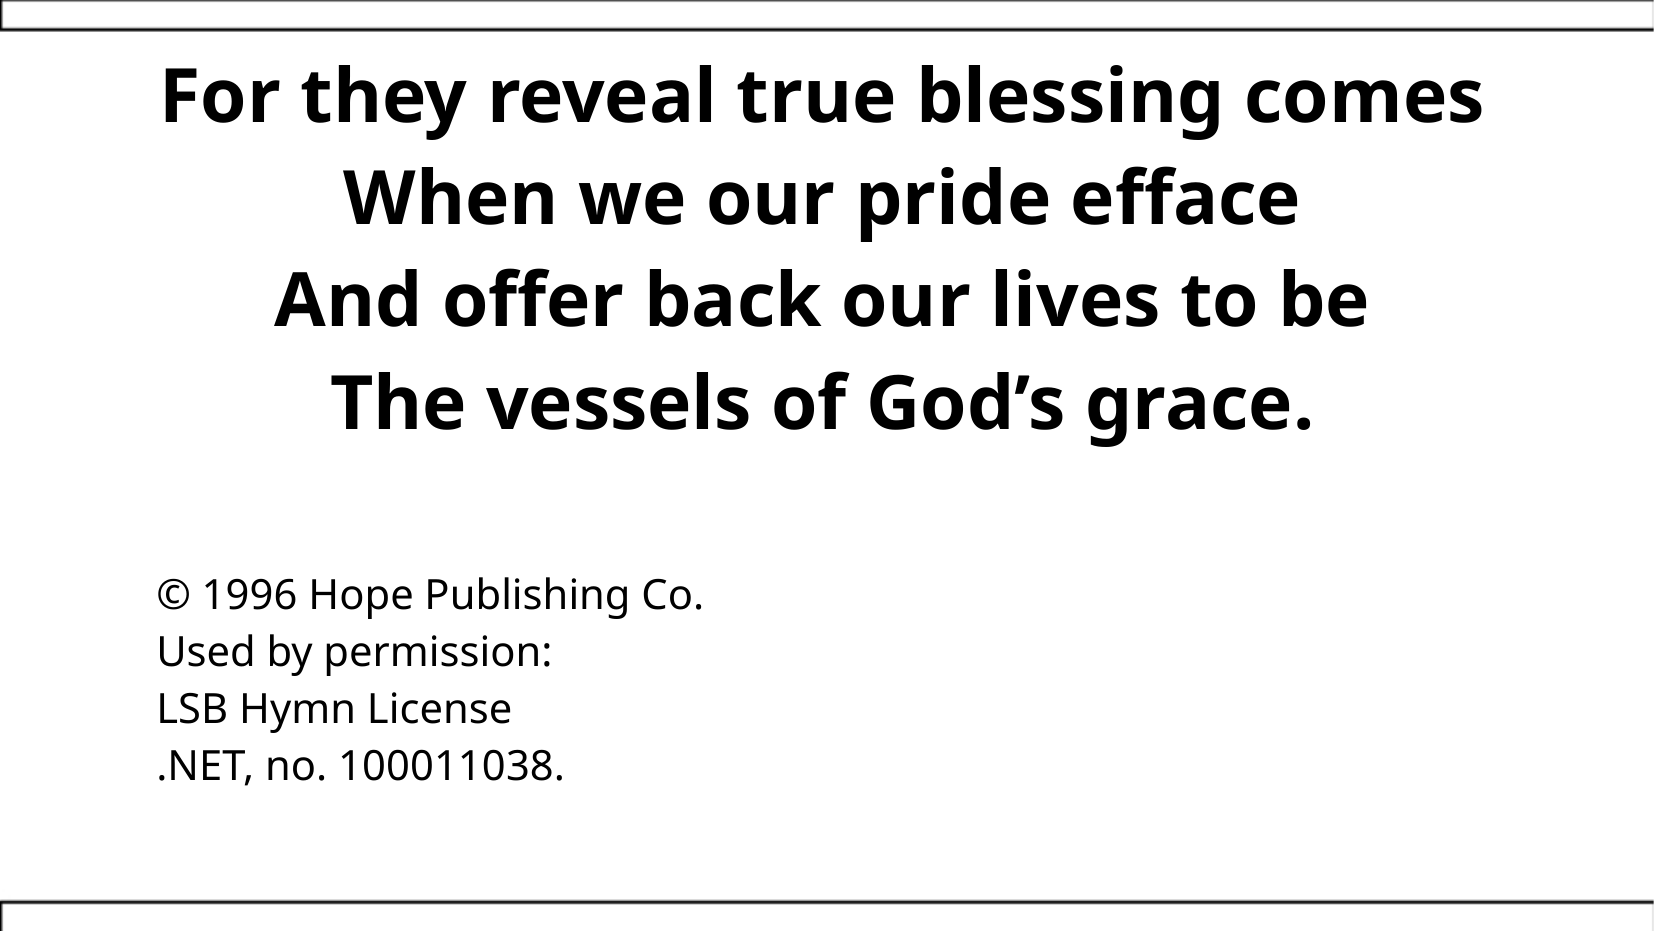

For they reveal true blessing comes
When we our pride efface
And offer back our lives to be
The vessels of God’s grace.
 © 1996 Hope Publishing Co.
 Used by permission:
 LSB Hymn License
 .NET, no. 100011038.